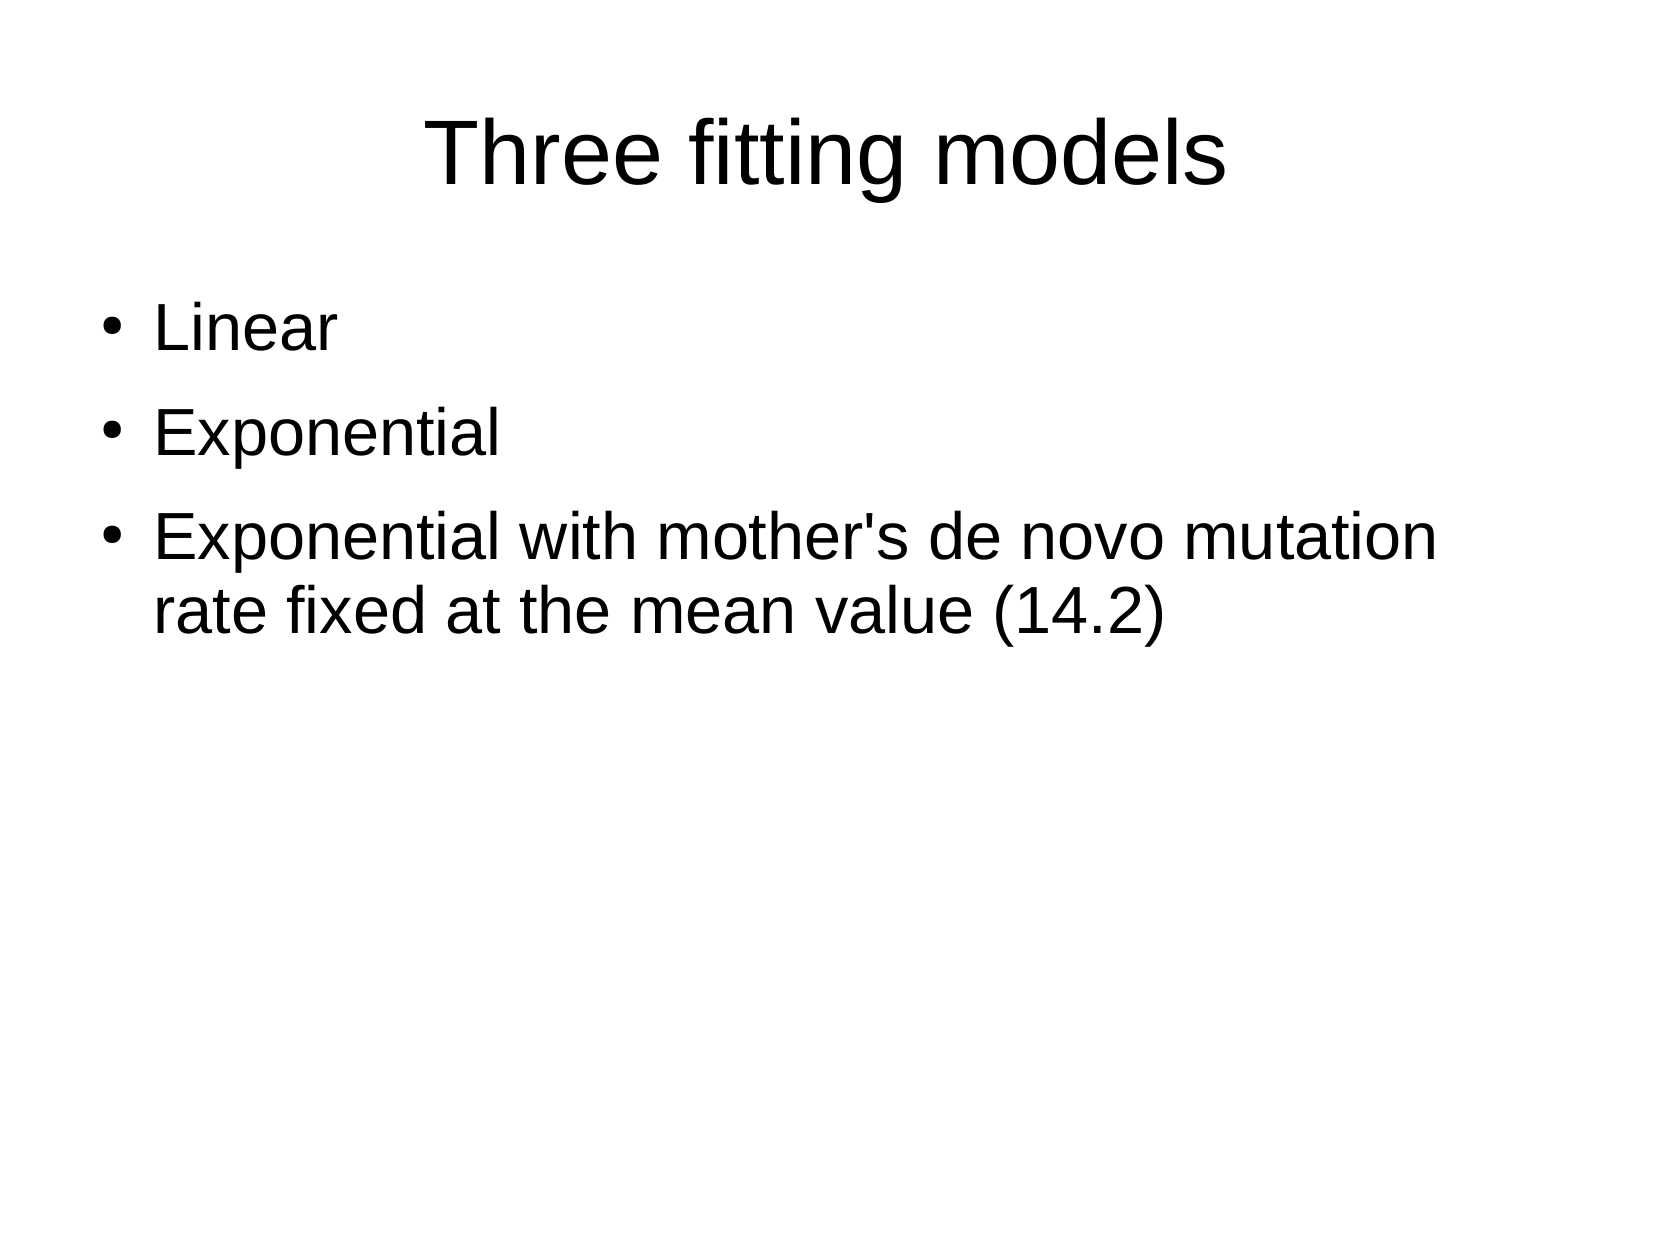

# Three fitting models
Linear
Exponential
Exponential with mother's de novo mutation rate fixed at the mean value (14.2)